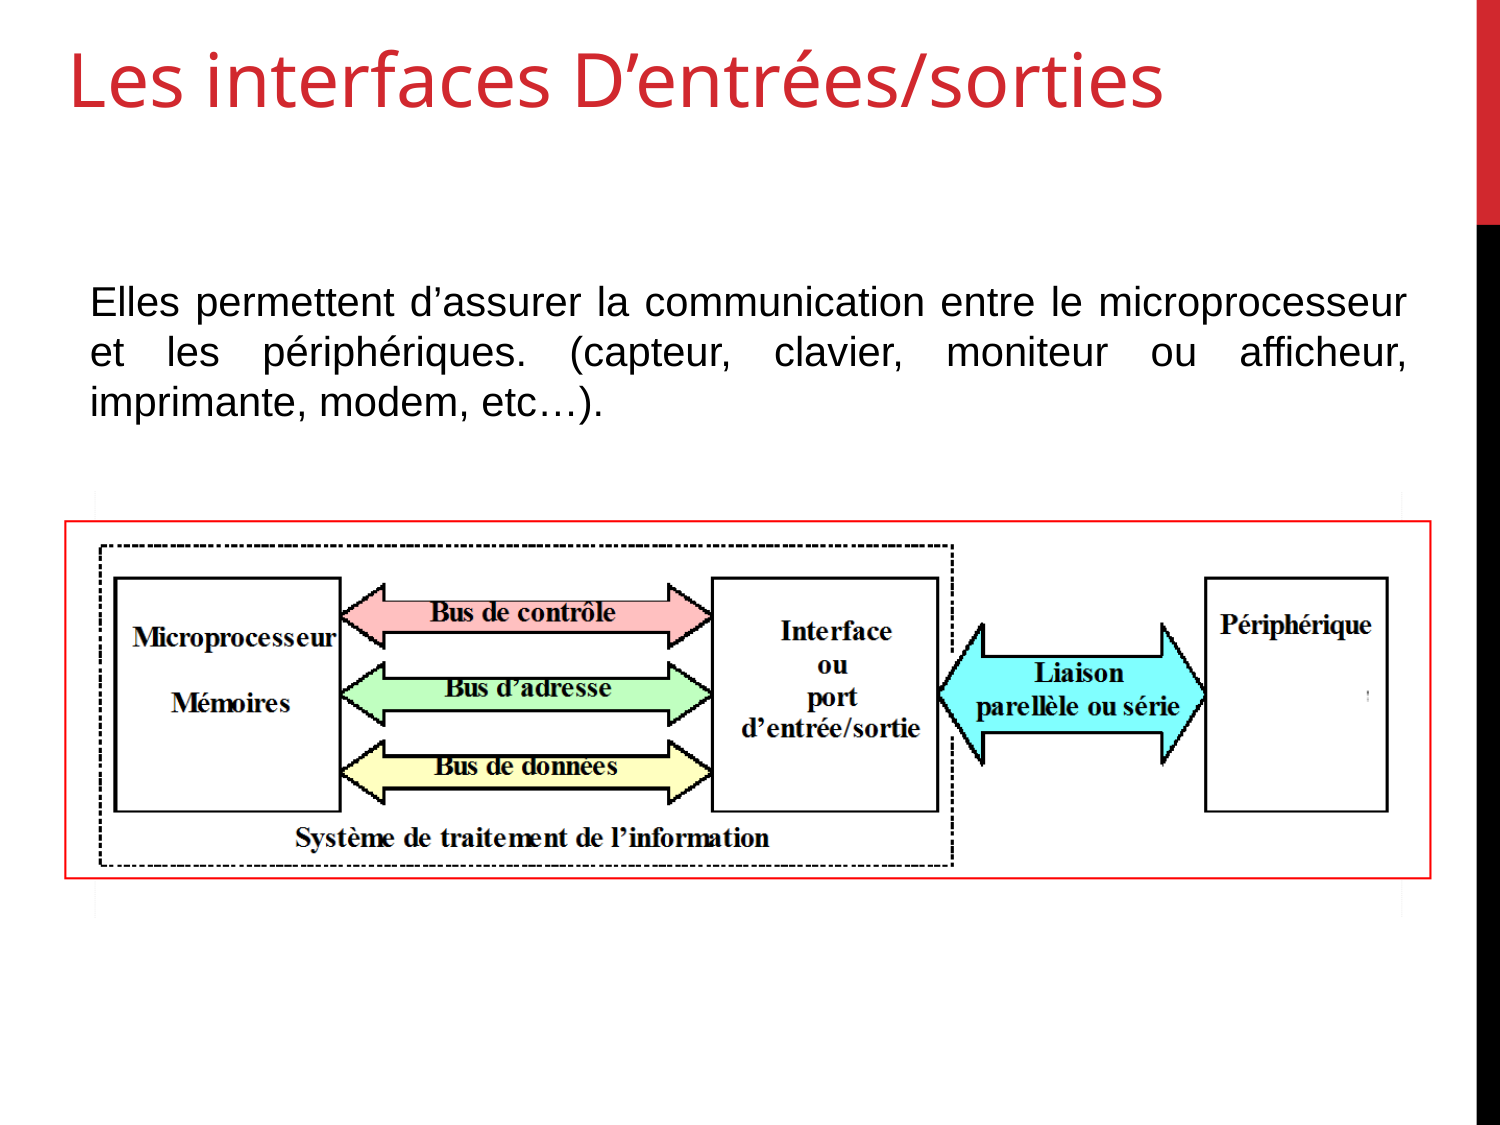

# Les interfaces D’entrées/sorties
Elles permettent d’assurer la communication entre le microprocesseur et les périphériques. (capteur, clavier, moniteur ou afficheur, imprimante, modem, etc…).